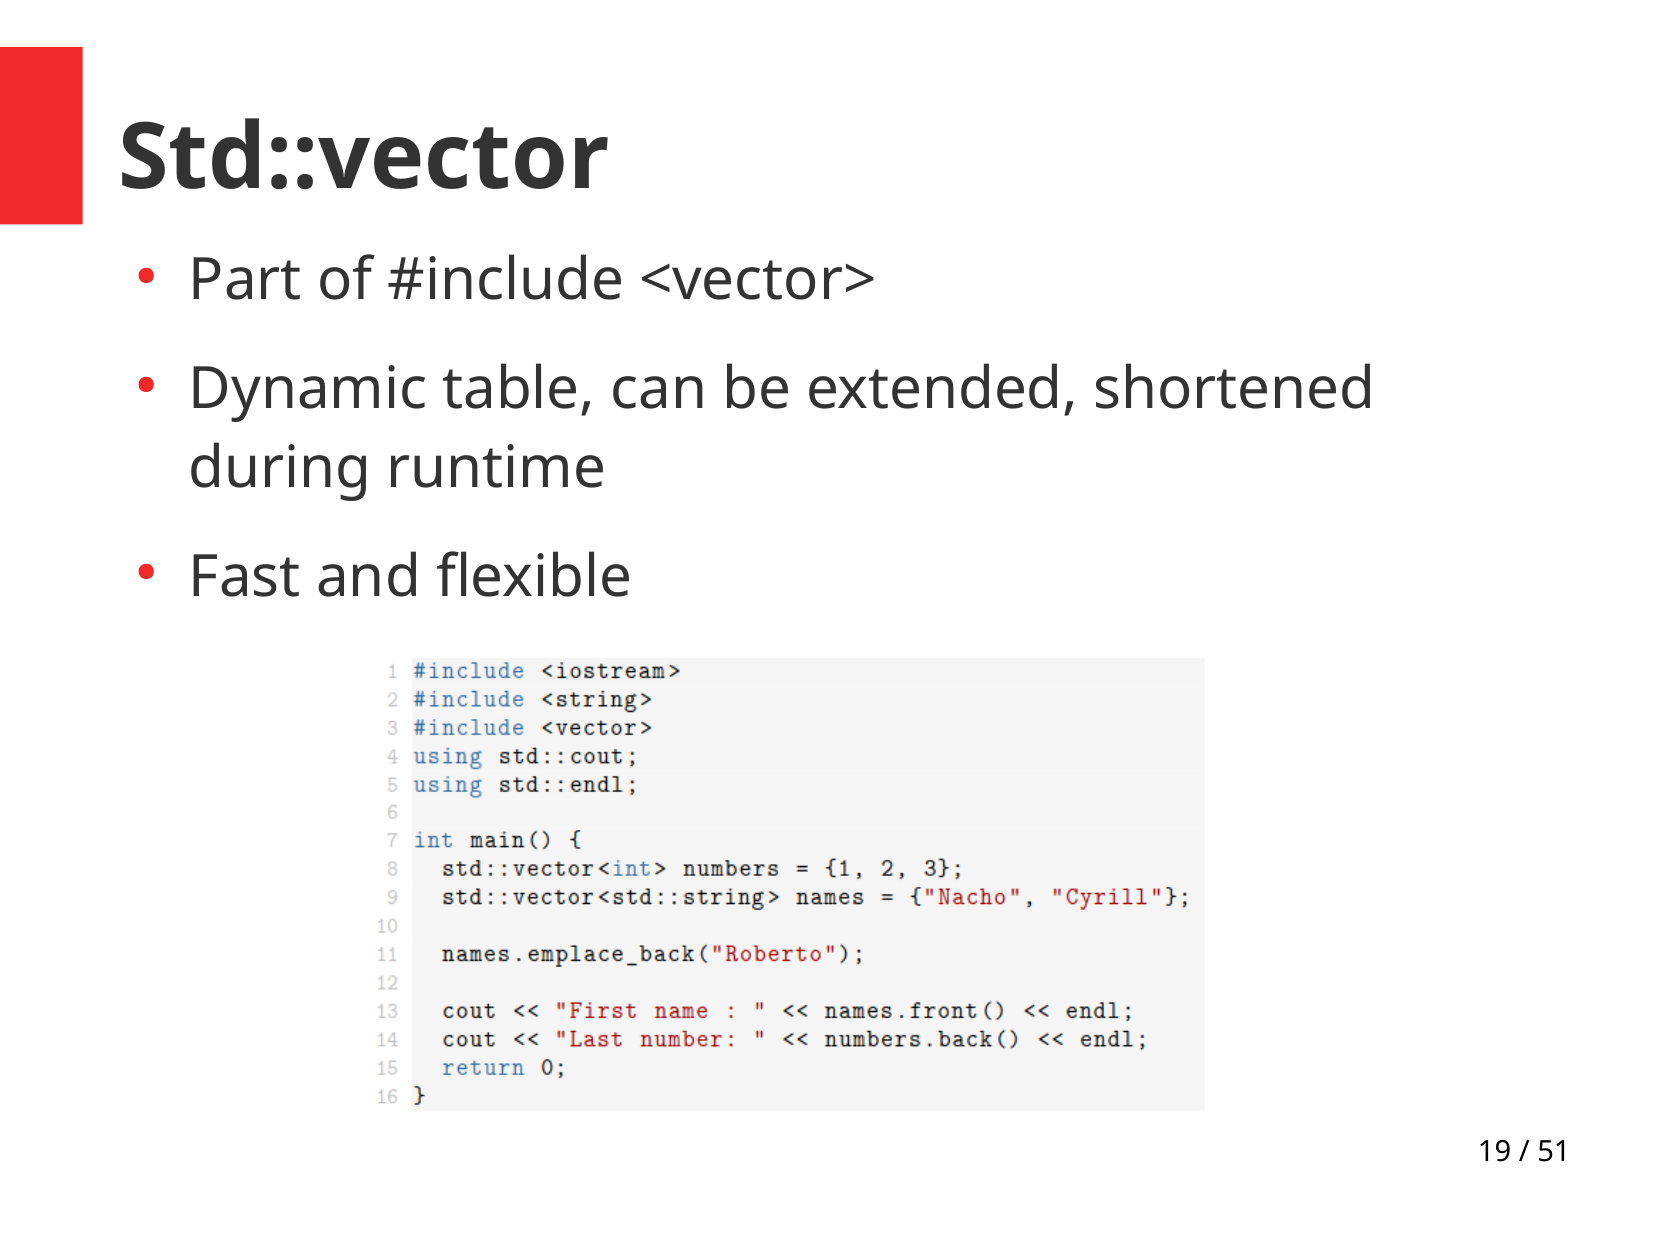

# Std::vector
Part of #include <vector>
Dynamic table, can be extended, shortened during runtime
Fast and flexible
19